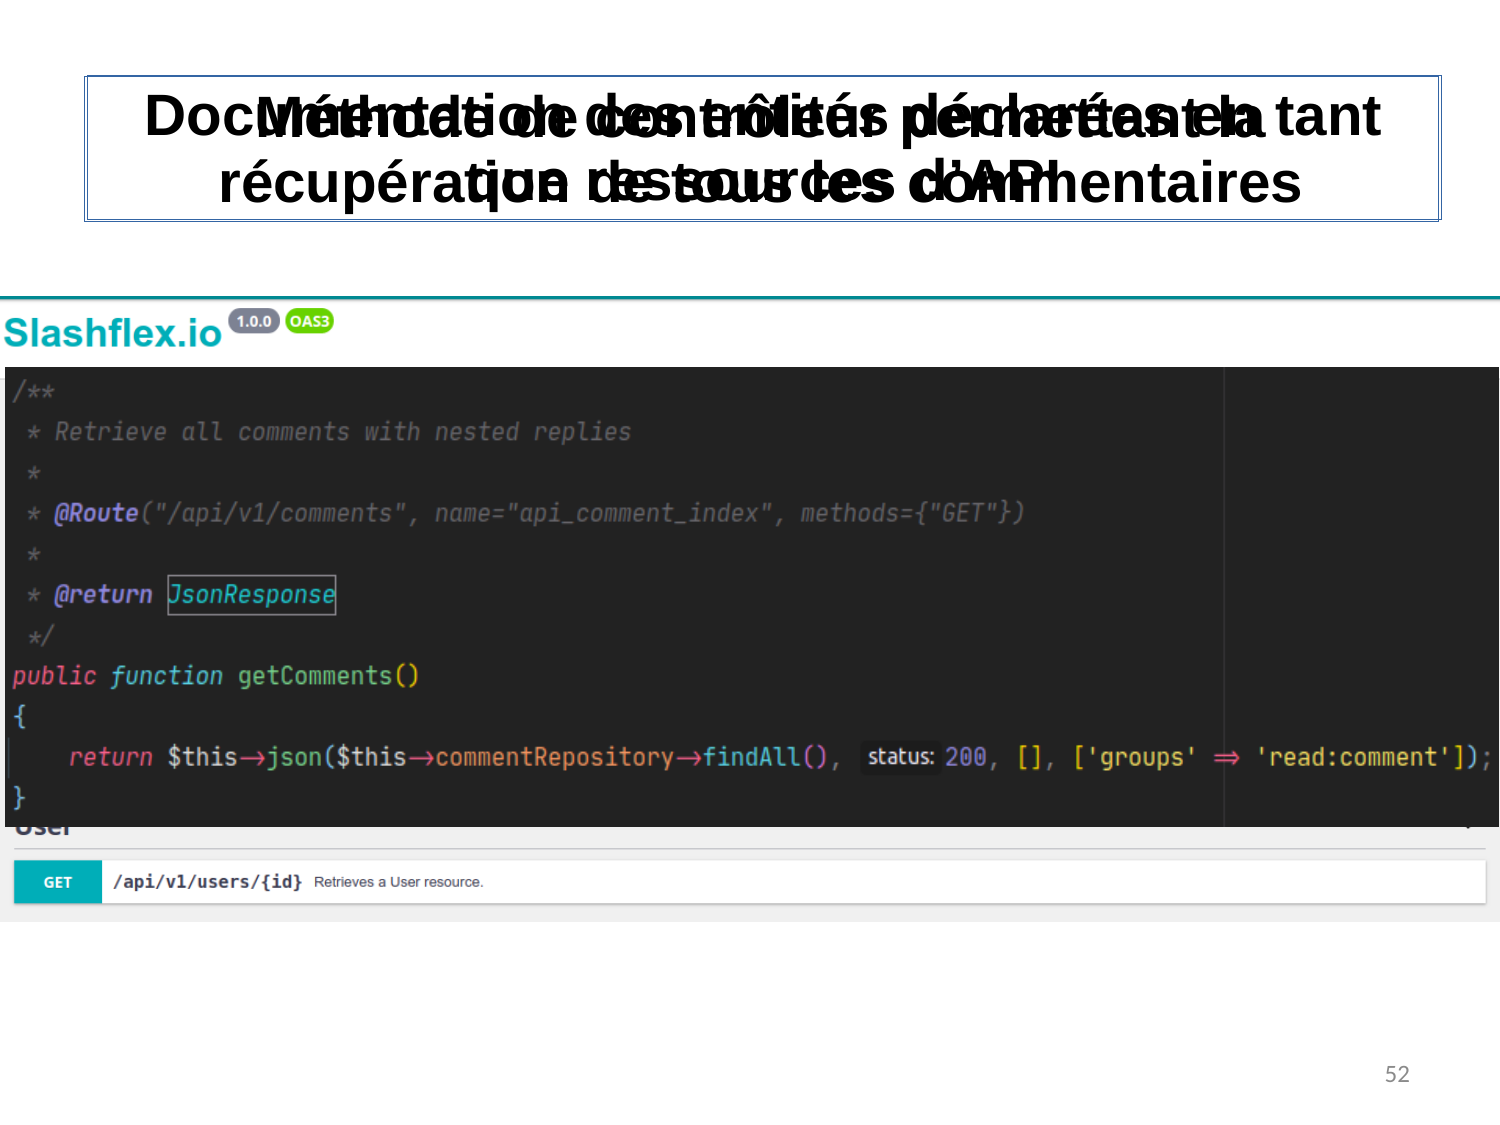

Documentation des entités déclarées en tant que ressources d’API
Méthode de contrôleur permettant la récupération de tous les commentaires
Soutenance Concepteur Développeur d'Application - David Saoud - 26/11/2020
52